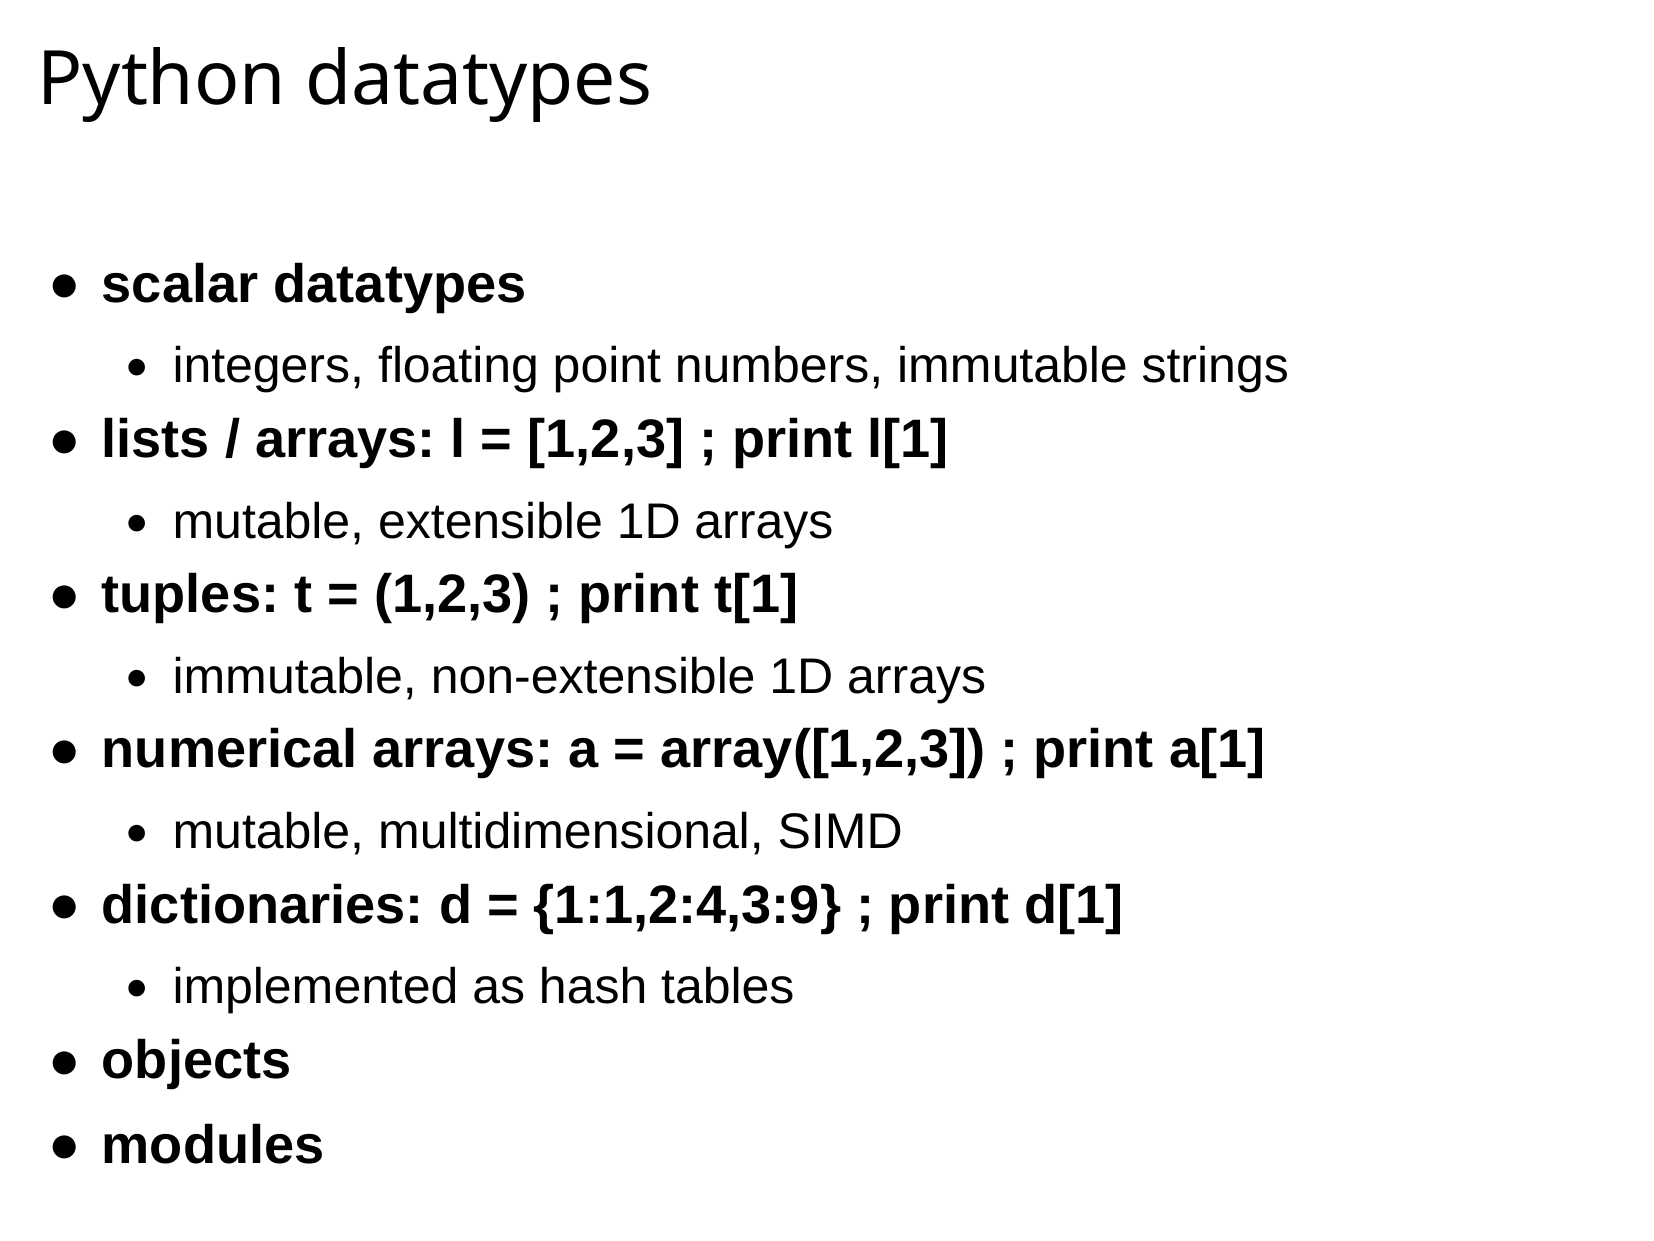

# Python datatypes
scalar datatypes
integers, floating point numbers, immutable strings
lists / arrays: l = [1,2,3] ; print l[1]
mutable, extensible 1D arrays
tuples: t = (1,2,3) ; print t[1]
immutable, non-extensible 1D arrays
numerical arrays: a = array([1,2,3]) ; print a[1]
mutable, multidimensional, SIMD
dictionaries: d = {1:1,2:4,3:9} ; print d[1]
implemented as hash tables
objects
modules